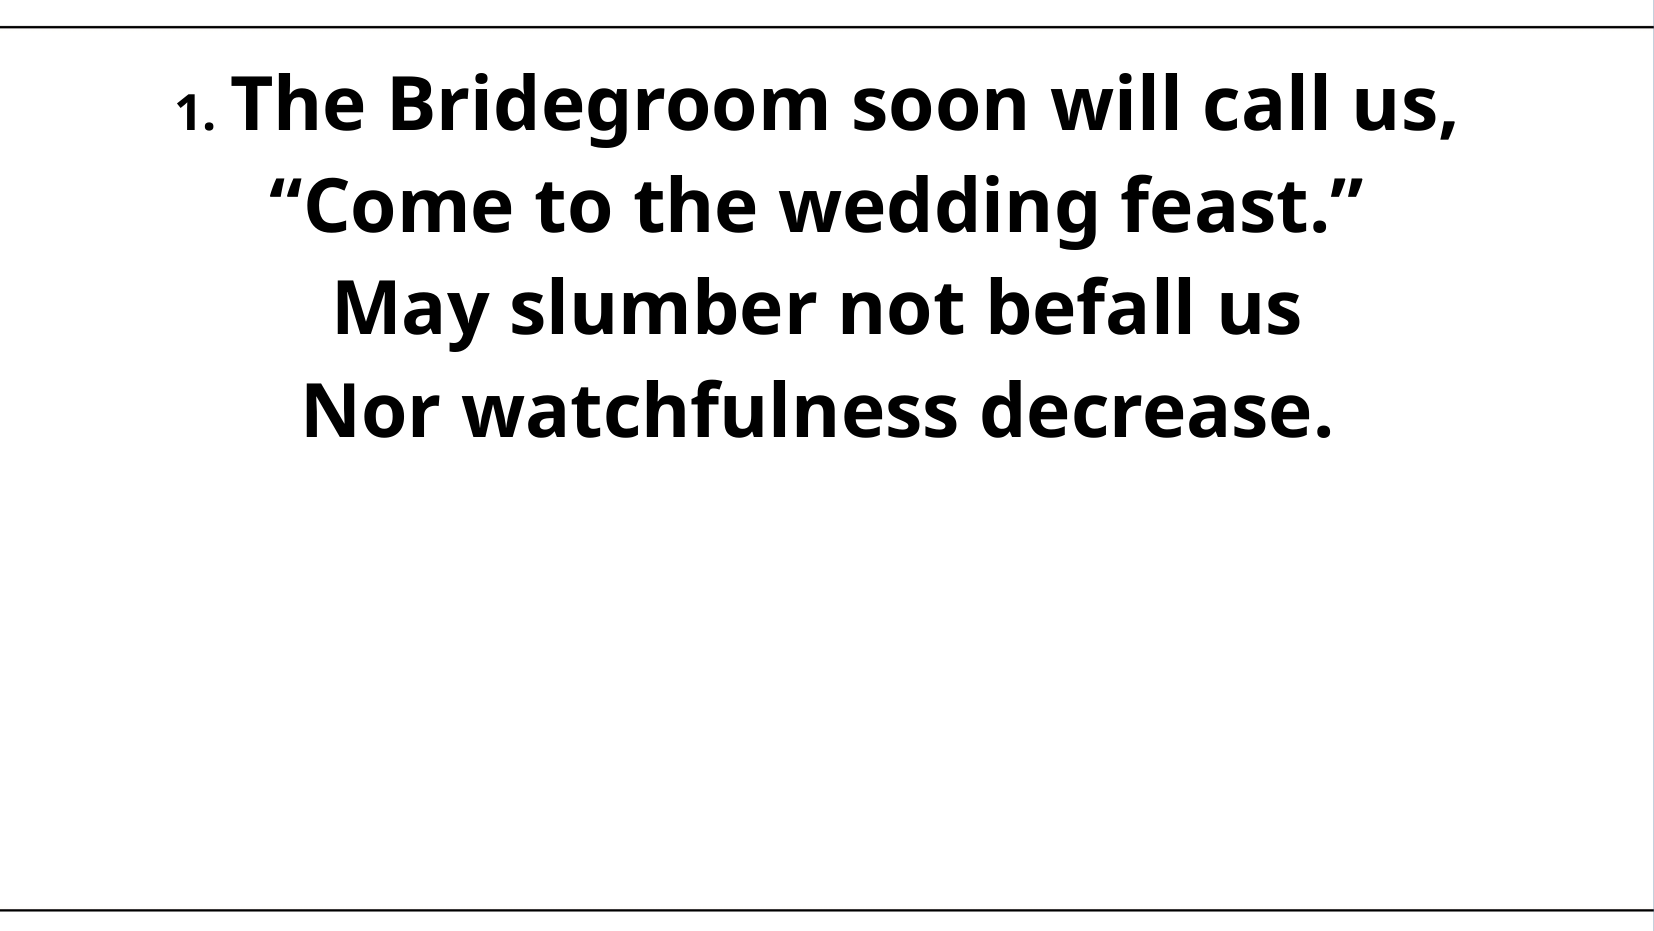

1. The Bridegroom soon will call us,
“Come to the wedding feast.”
May slumber not befall us
Nor watchfulness decrease.